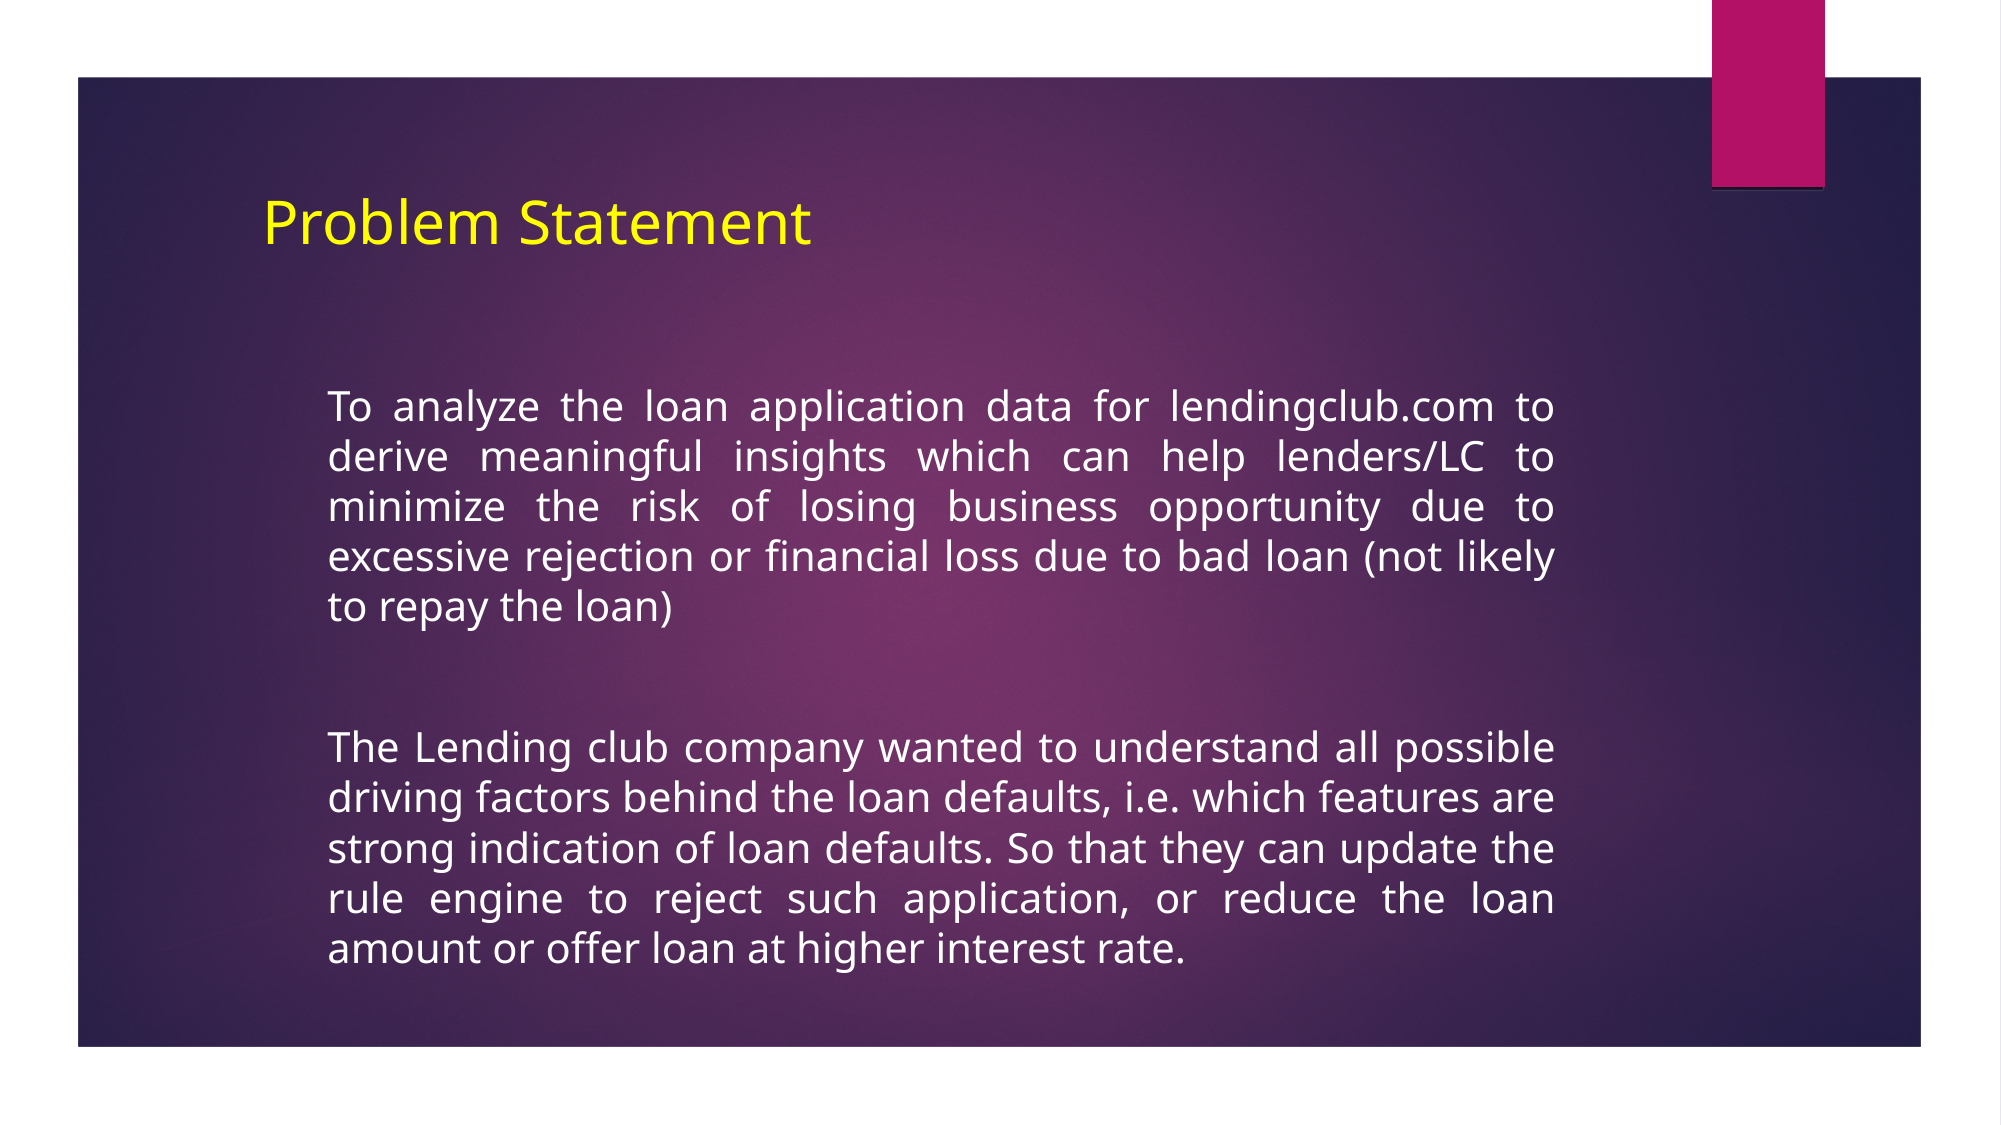

# Problem Statement
To analyze the loan application data for lendingclub.com to derive meaningful insights which can help lenders/LC to minimize the risk of losing business opportunity due to excessive rejection or financial loss due to bad loan (not likely to repay the loan)
The Lending club company wanted to understand all possible driving factors behind the loan defaults, i.e. which features are strong indication of loan defaults. So that they can update the rule engine to reject such application, or reduce the loan amount or offer loan at higher interest rate.